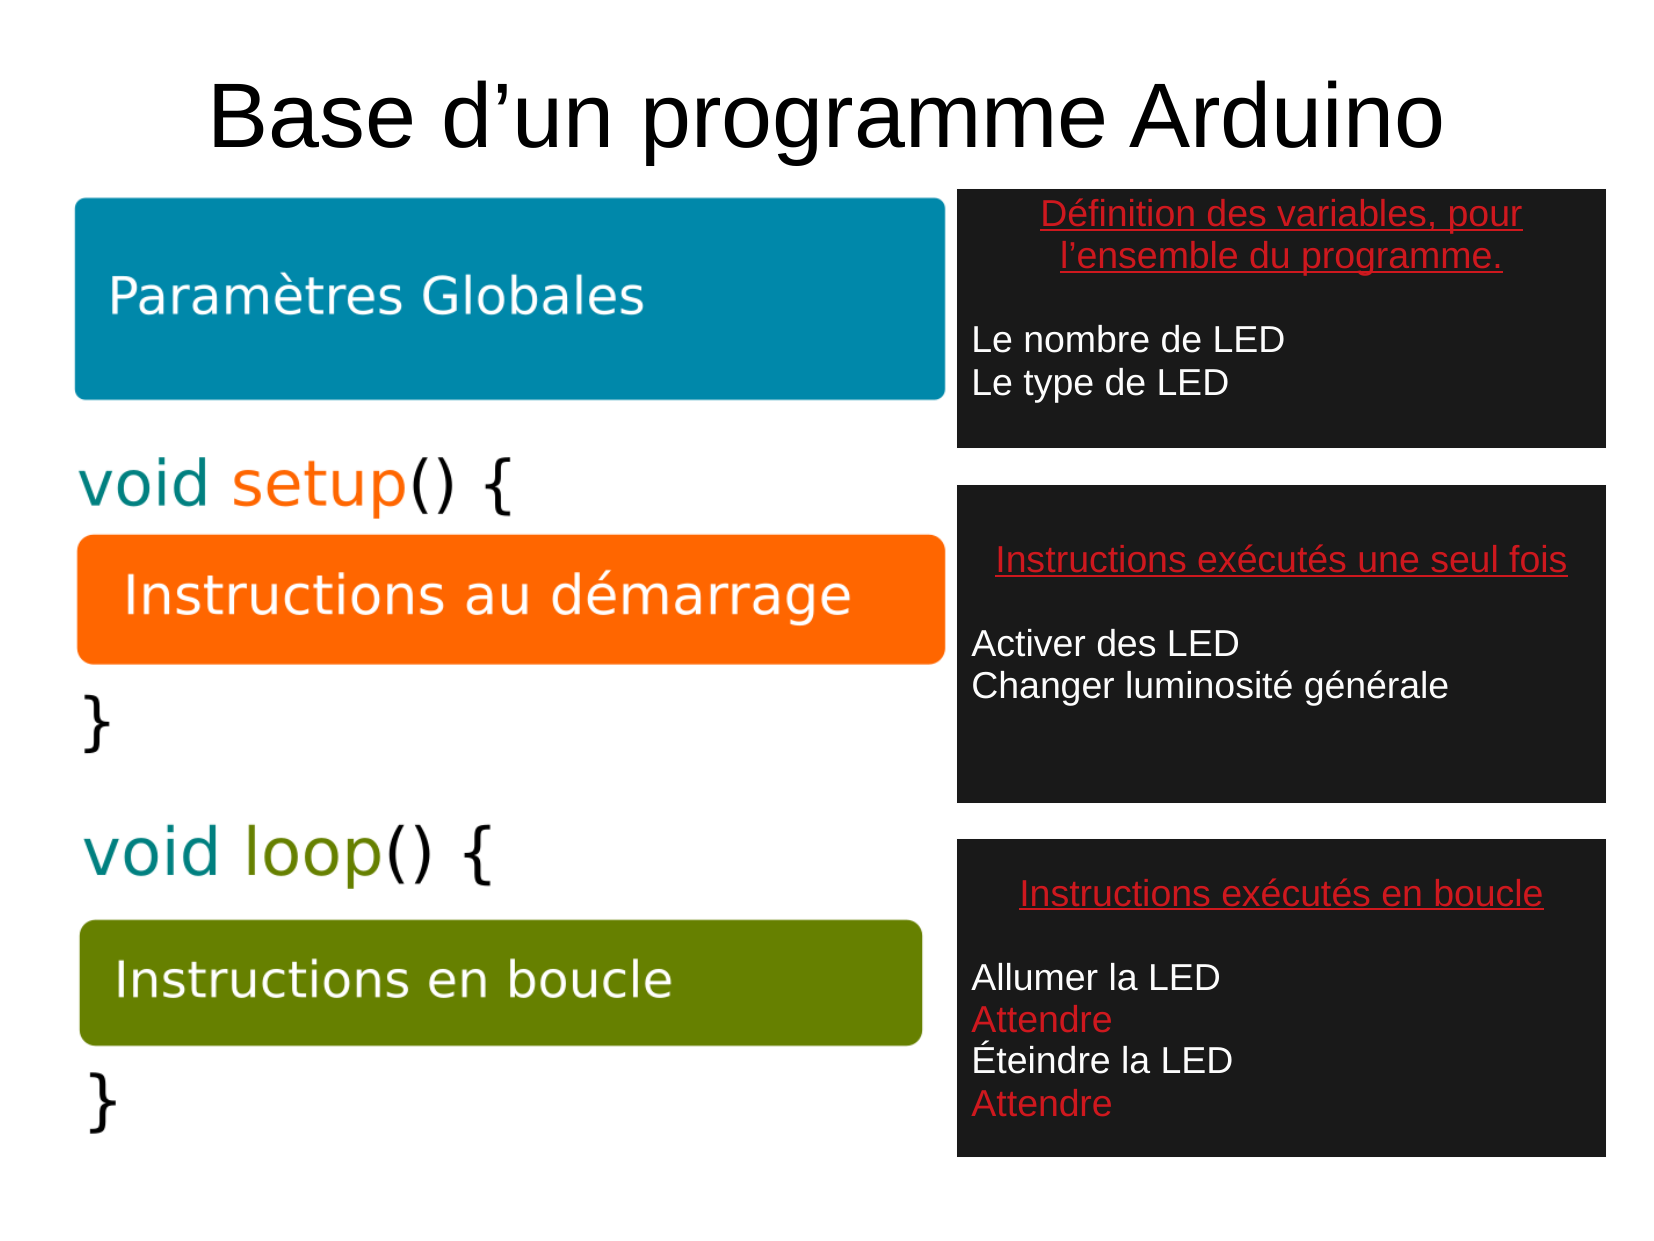

# Base d’un programme Arduino
Définition des variables, pour
l’ensemble du programme.
Le nombre de LED
Le type de LED
Instructions exécutés une seul fois
Activer des LED
Changer luminosité générale
Instructions exécutés en boucle
Allumer la LED
Attendre
Éteindre la LED
Attendre